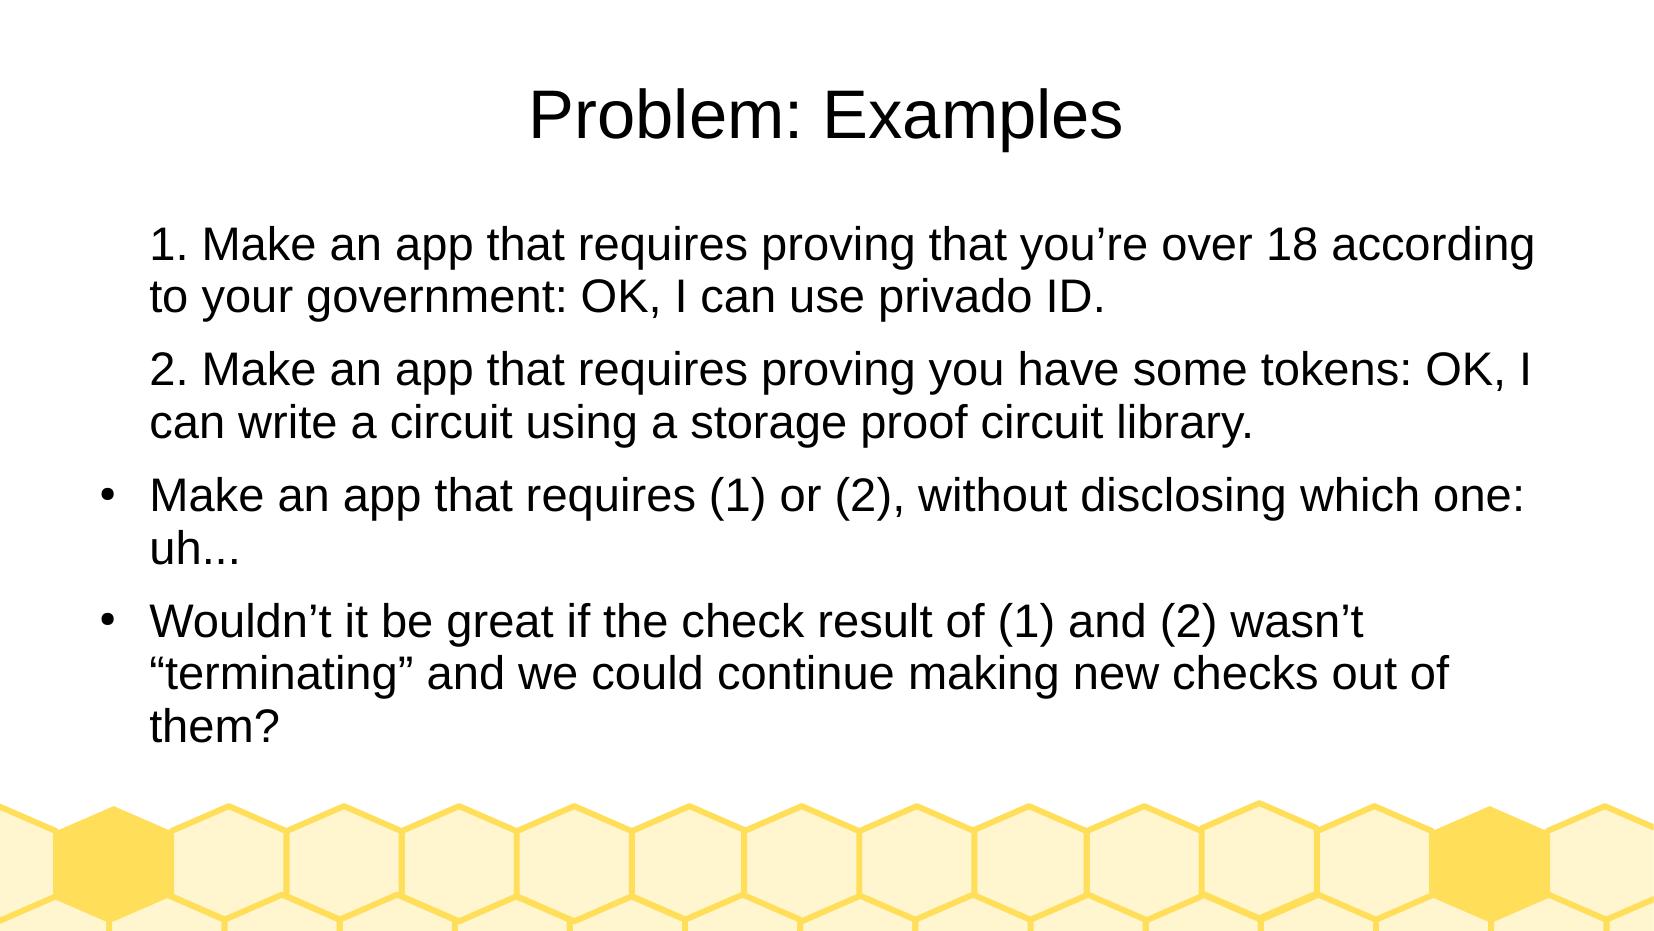

# Problem: Examples
1. Make an app that requires proving that you’re over 18 according to your government: OK, I can use privado ID.
2. Make an app that requires proving you have some tokens: OK, I can write a circuit using a storage proof circuit library.
Make an app that requires (1) or (2), without disclosing which one: uh...
Wouldn’t it be great if the check result of (1) and (2) wasn’t “terminating” and we could continue making new checks out of them?